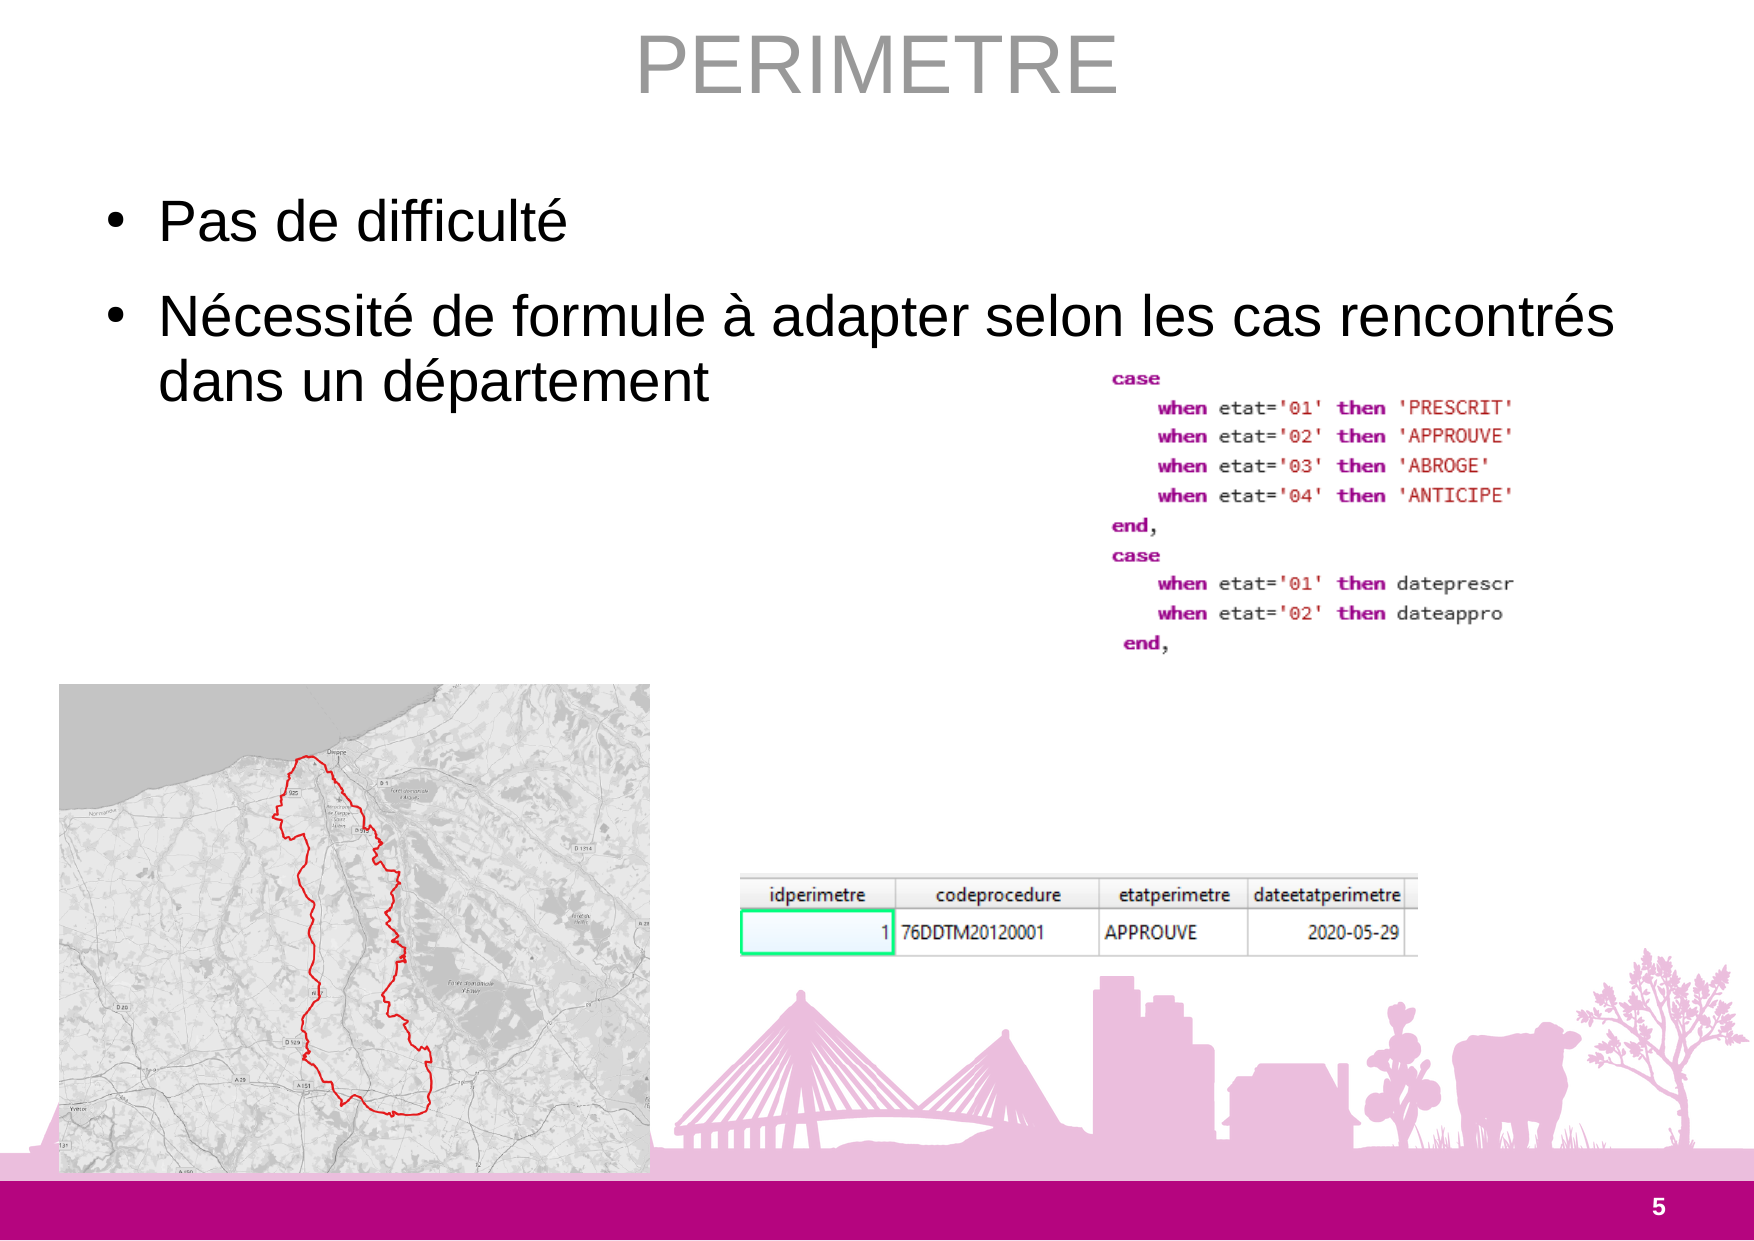

# PERIMETRE
Pas de difficulté
Nécessité de formule à adapter selon les cas rencontrés dans un département
5